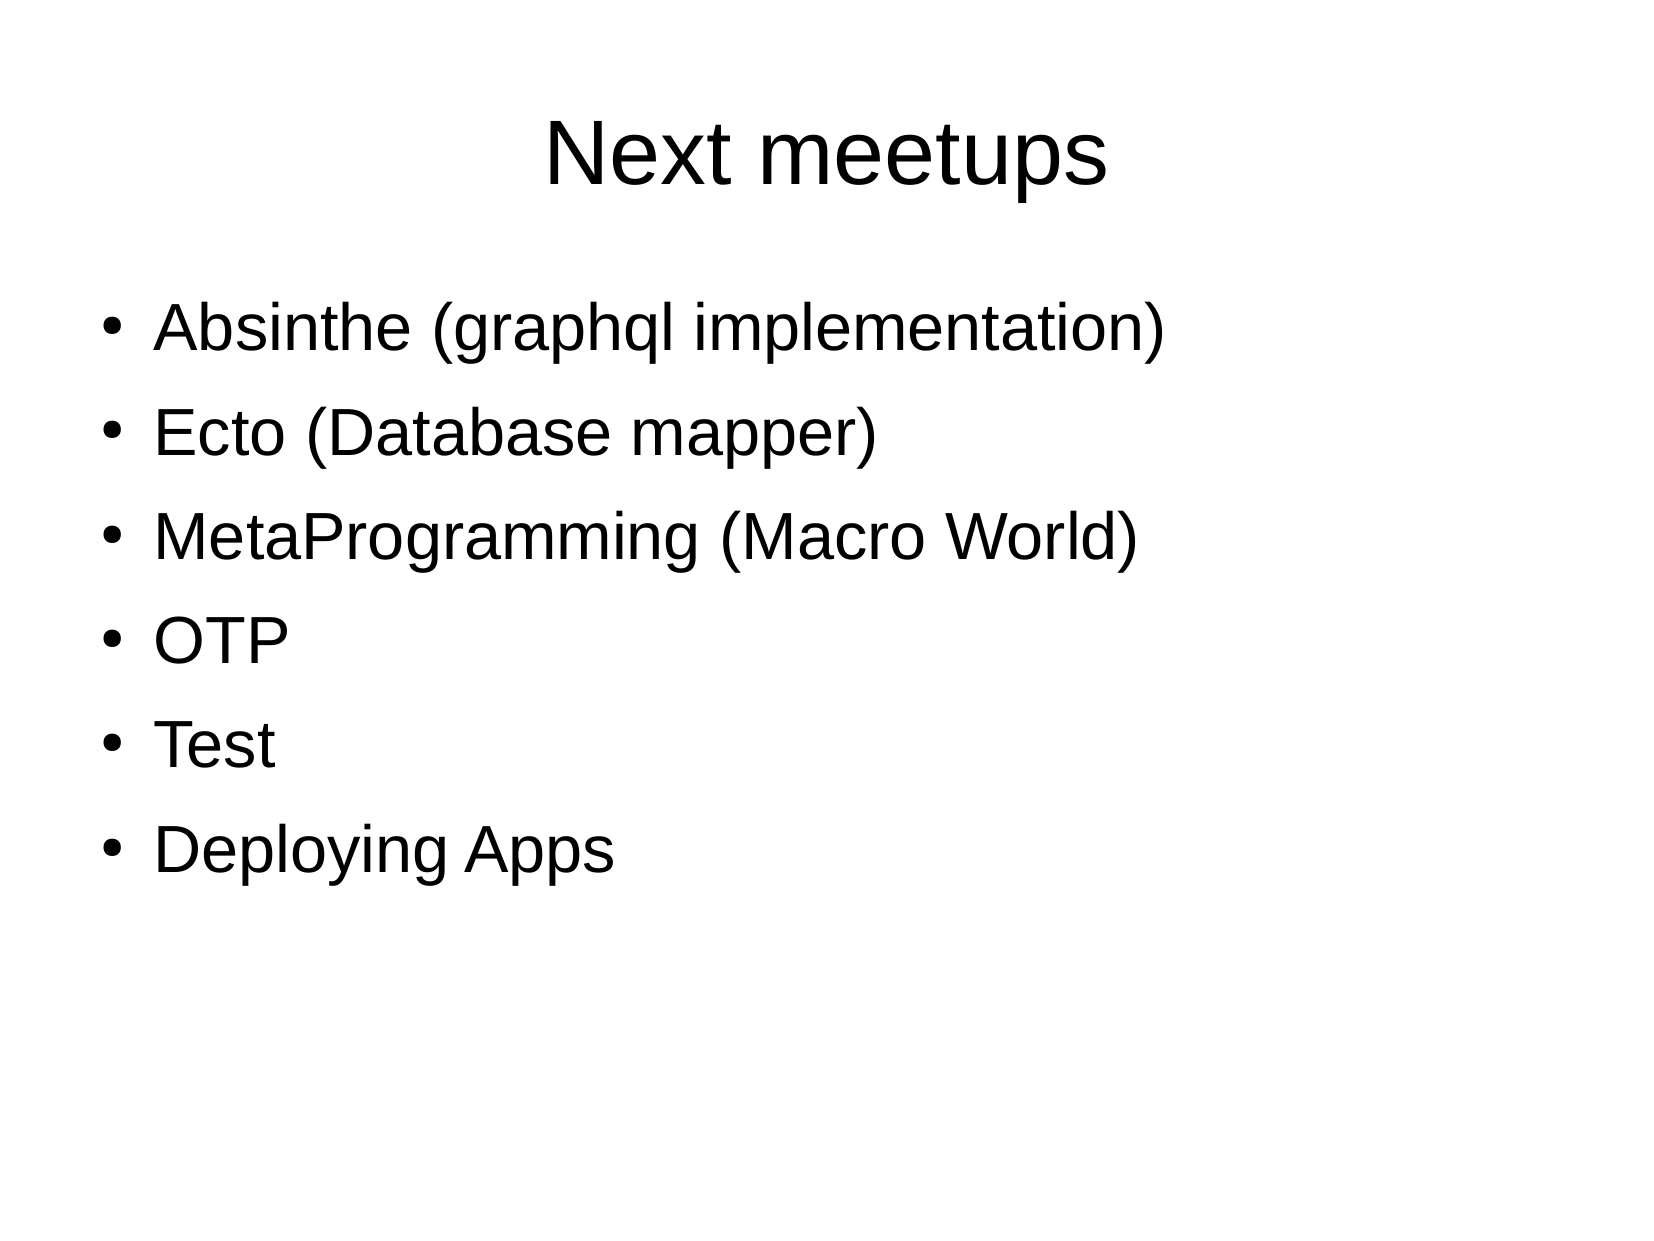

# Next meetups
Absinthe (graphql implementation)
Ecto (Database mapper)
MetaProgramming (Macro World)
OTP
Test
Deploying Apps